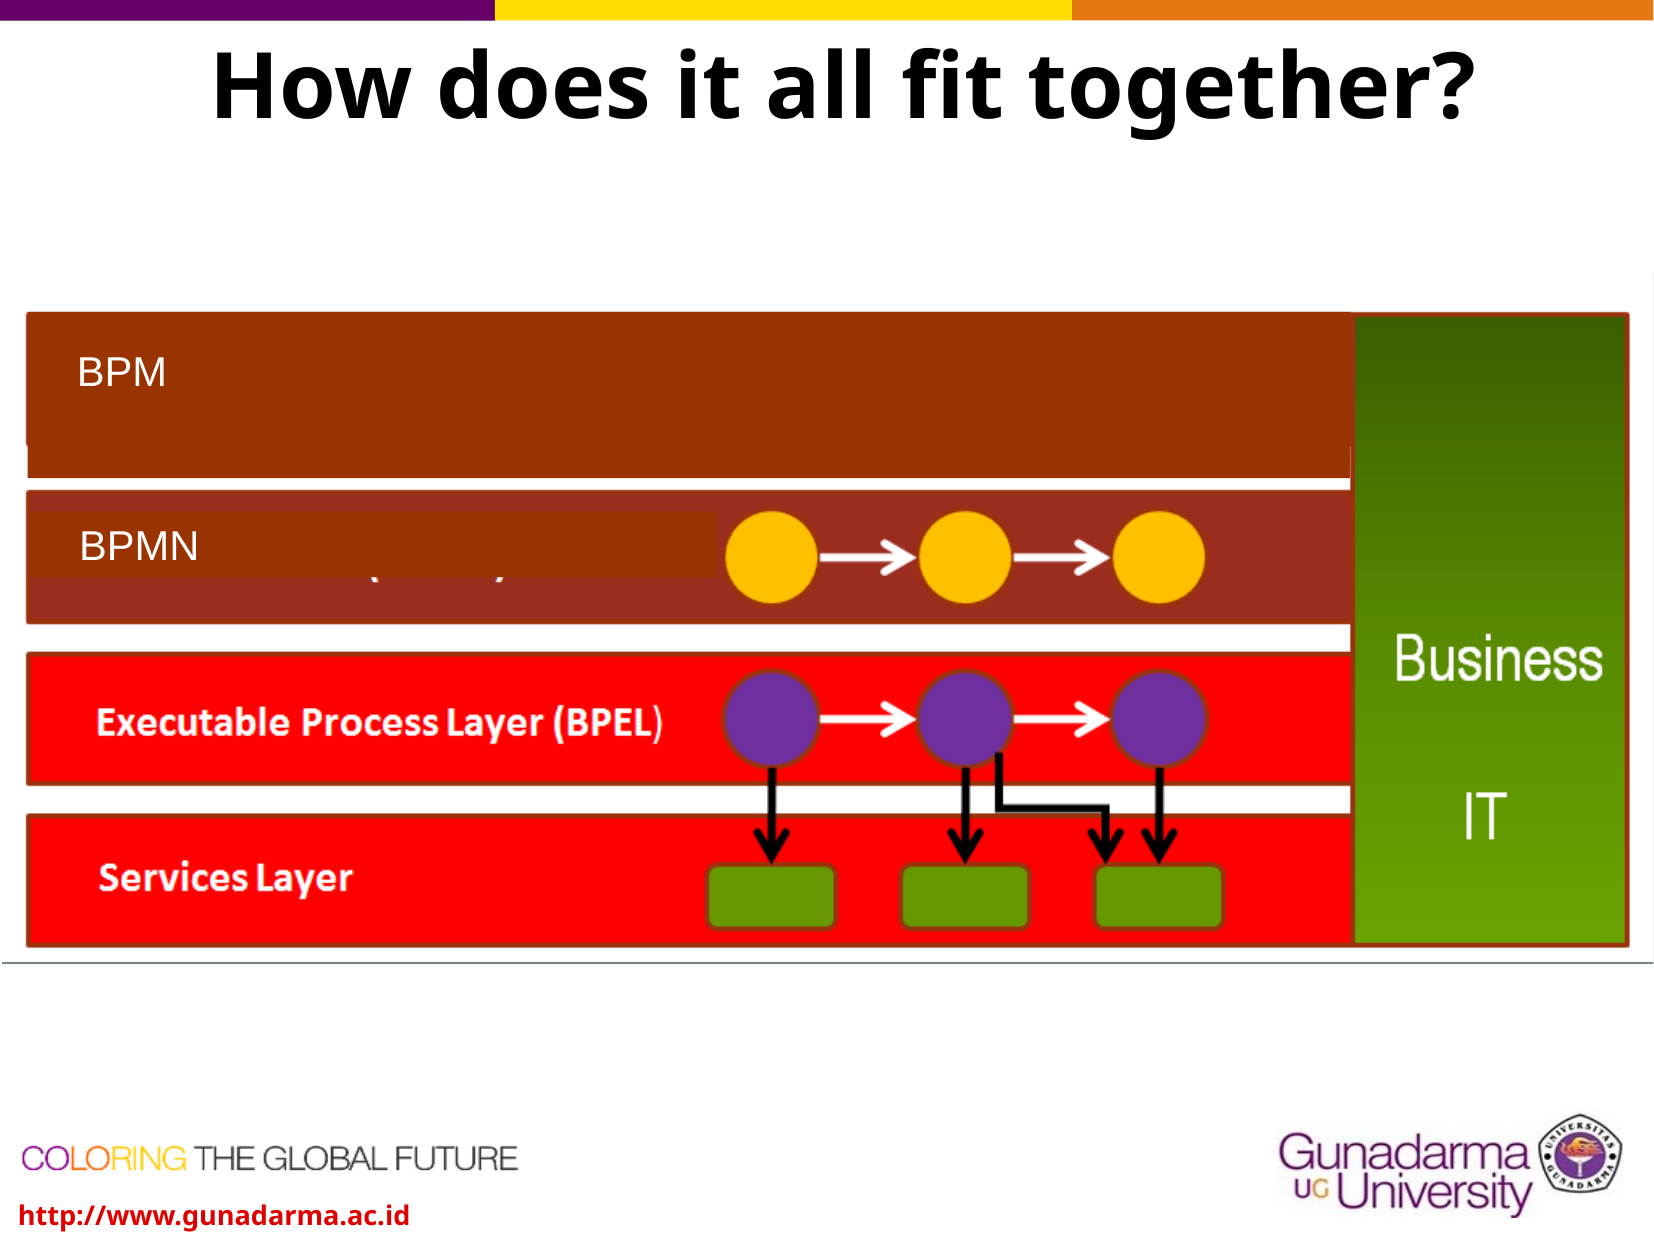

# How does it all fit together?
 BPM
 BPMN